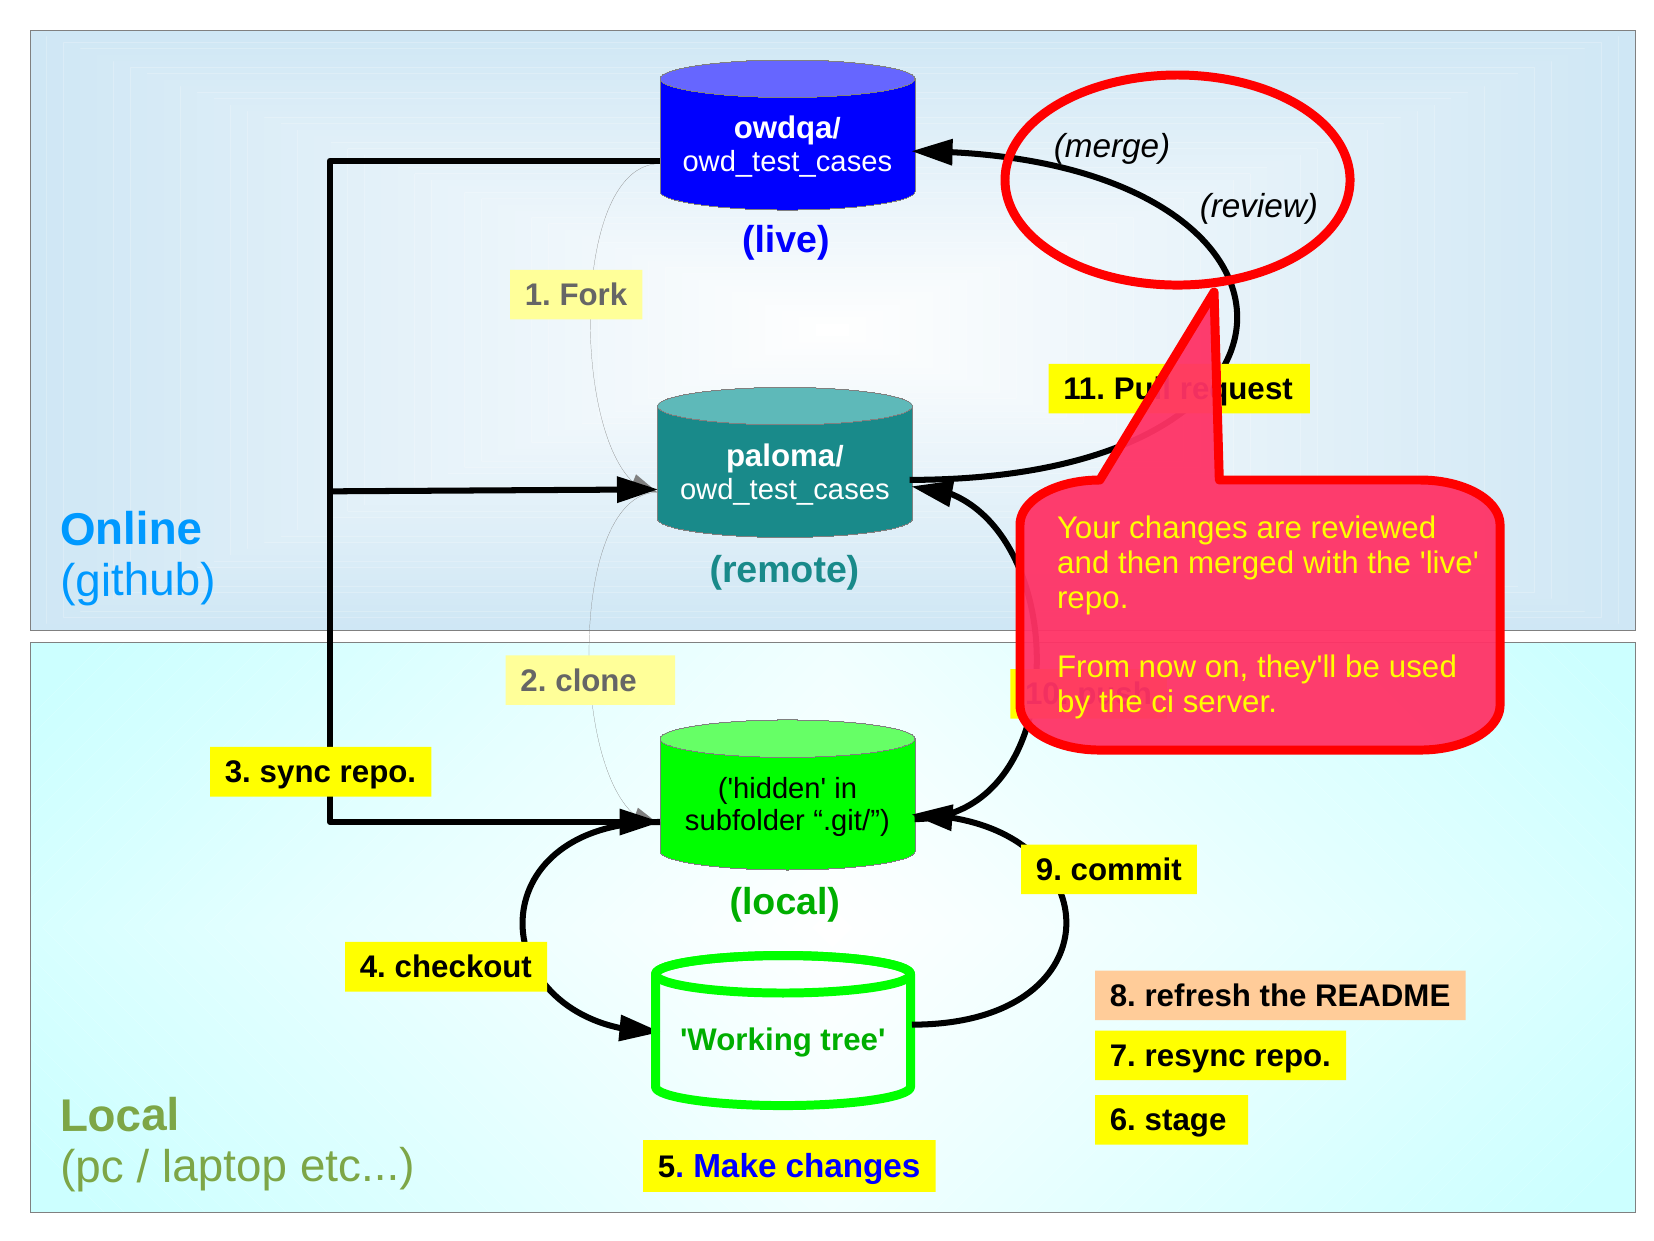

owdqa/
owd_test_cases
(live)
(merge)
(review)
1. Fork
11. Pull request
paloma/
owd_test_cases
(remote)
Your changes are reviewed
and then merged with the 'live'
repo.
From now on, they'll be used
by the ci server.
Online
(github)
2. clone
10. push
('hidden' in
subfolder “.git/”)
(local)
3. sync repo.
9. commit
4. checkout
'Working tree'
8. refresh the README
7. resync repo.
Local
(pc / laptop etc...)
6. stage
5. Make changes